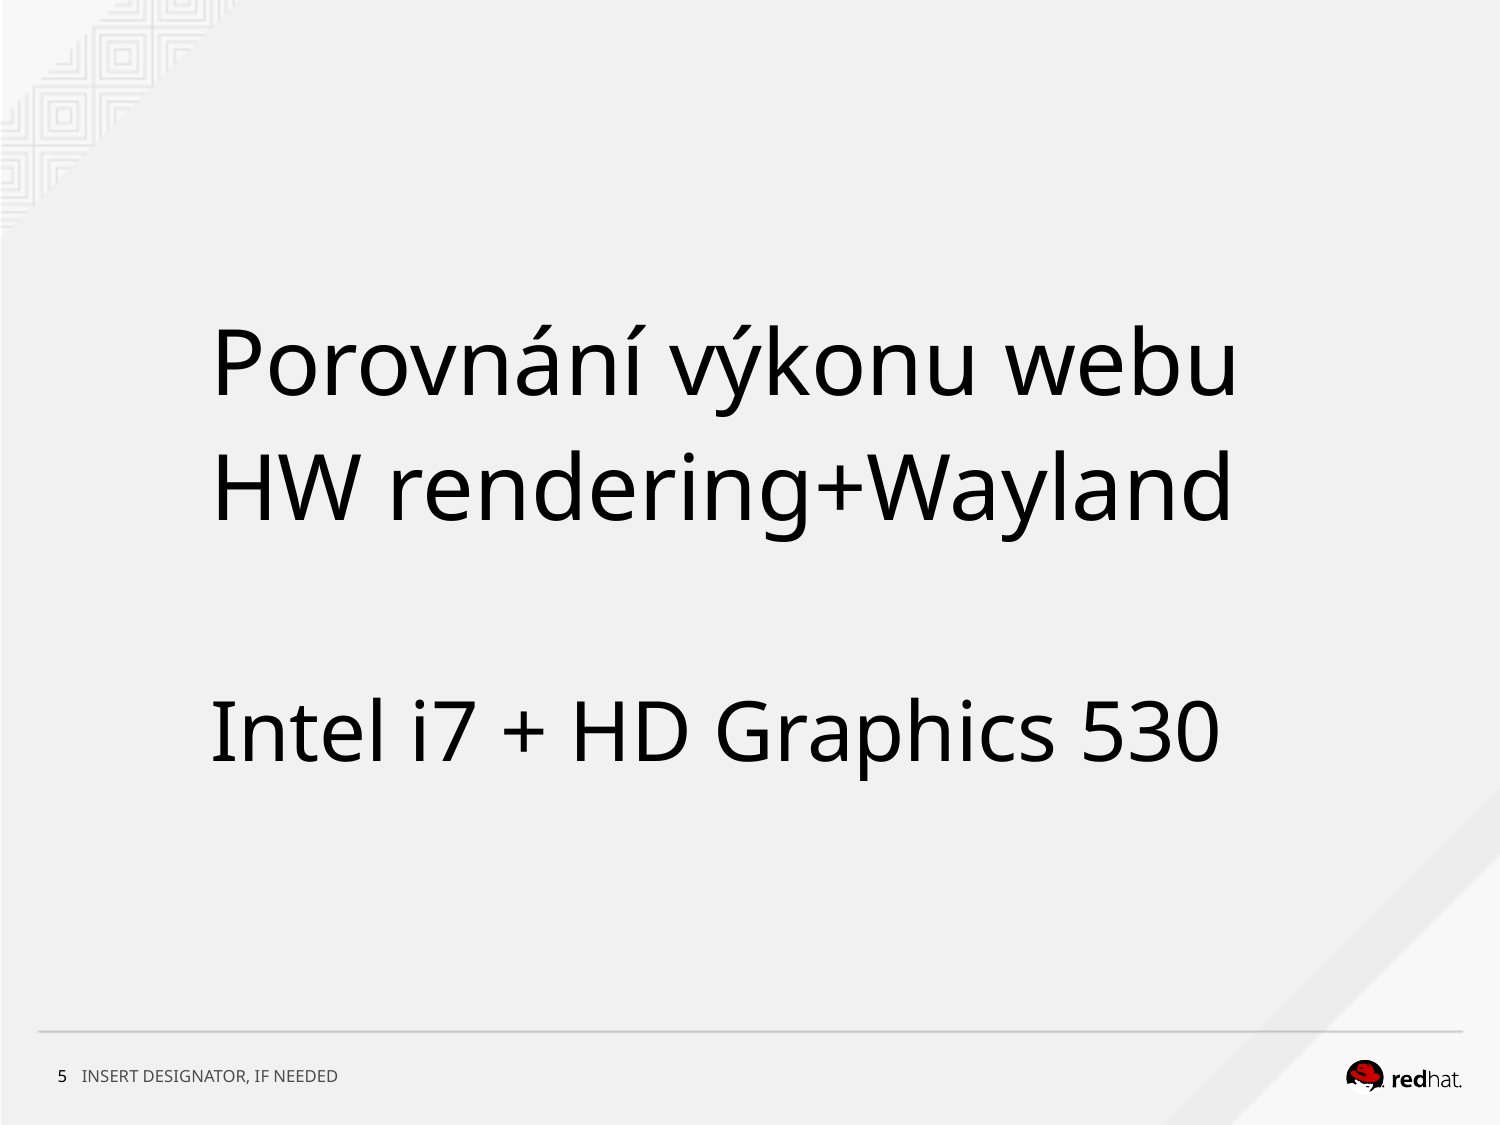

# Porovnání výkonu webu HW rendering+Wayland Intel i7 + HD Graphics 530
5
INSERT DESIGNATOR, IF NEEDED